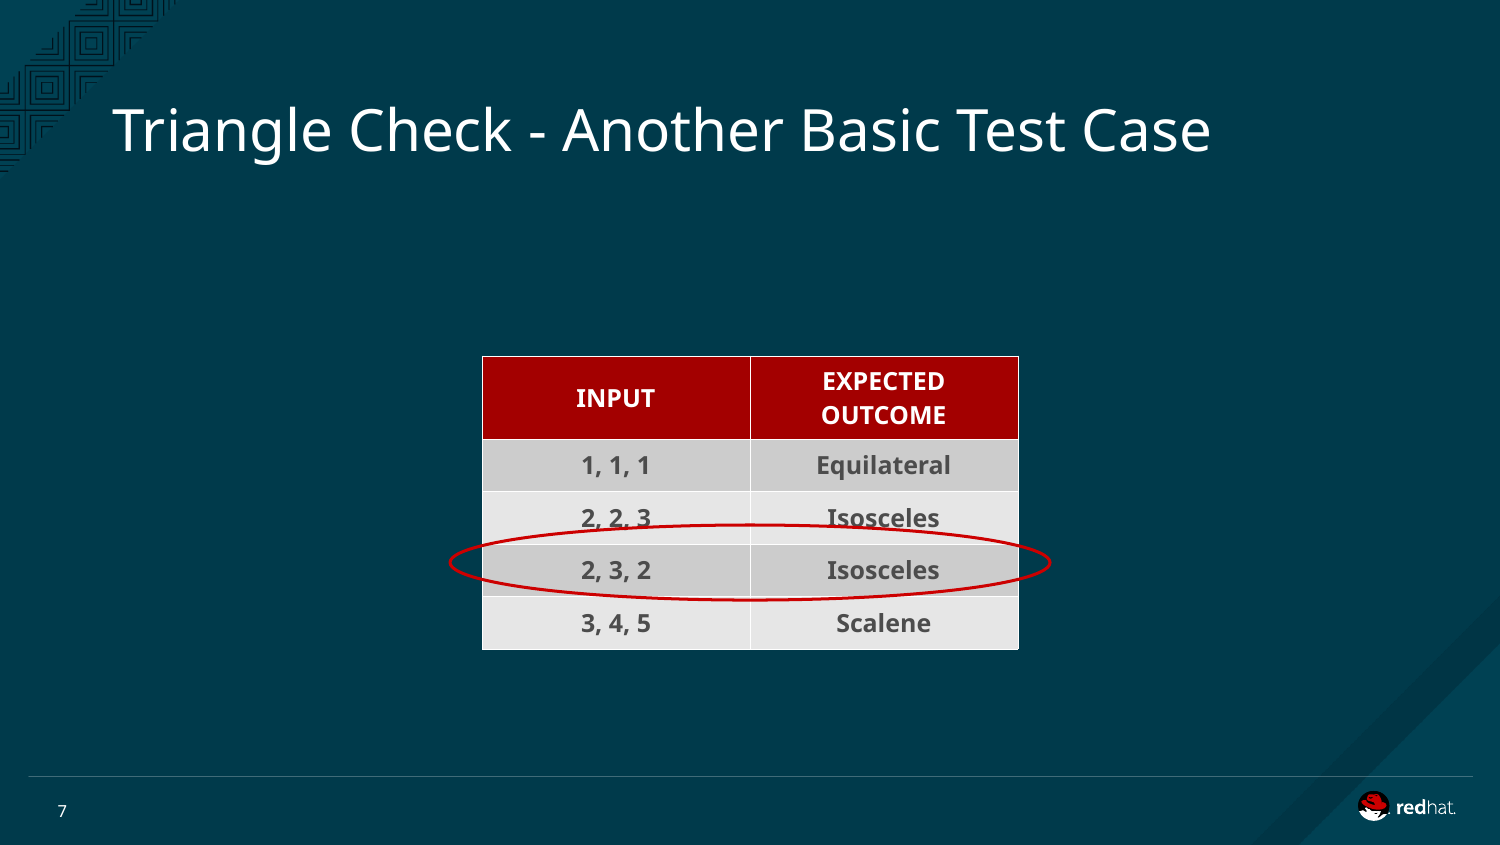

# Triangle Check - Another Basic Test Case
| INPUT | EXPECTED OUTCOME |
| --- | --- |
| 1, 1, 1 | Equilateral |
| 2, 2, 3 | Isosceles |
| 2, 3, 2 | Isosceles |
| 3, 4, 5 | Scalene |
7